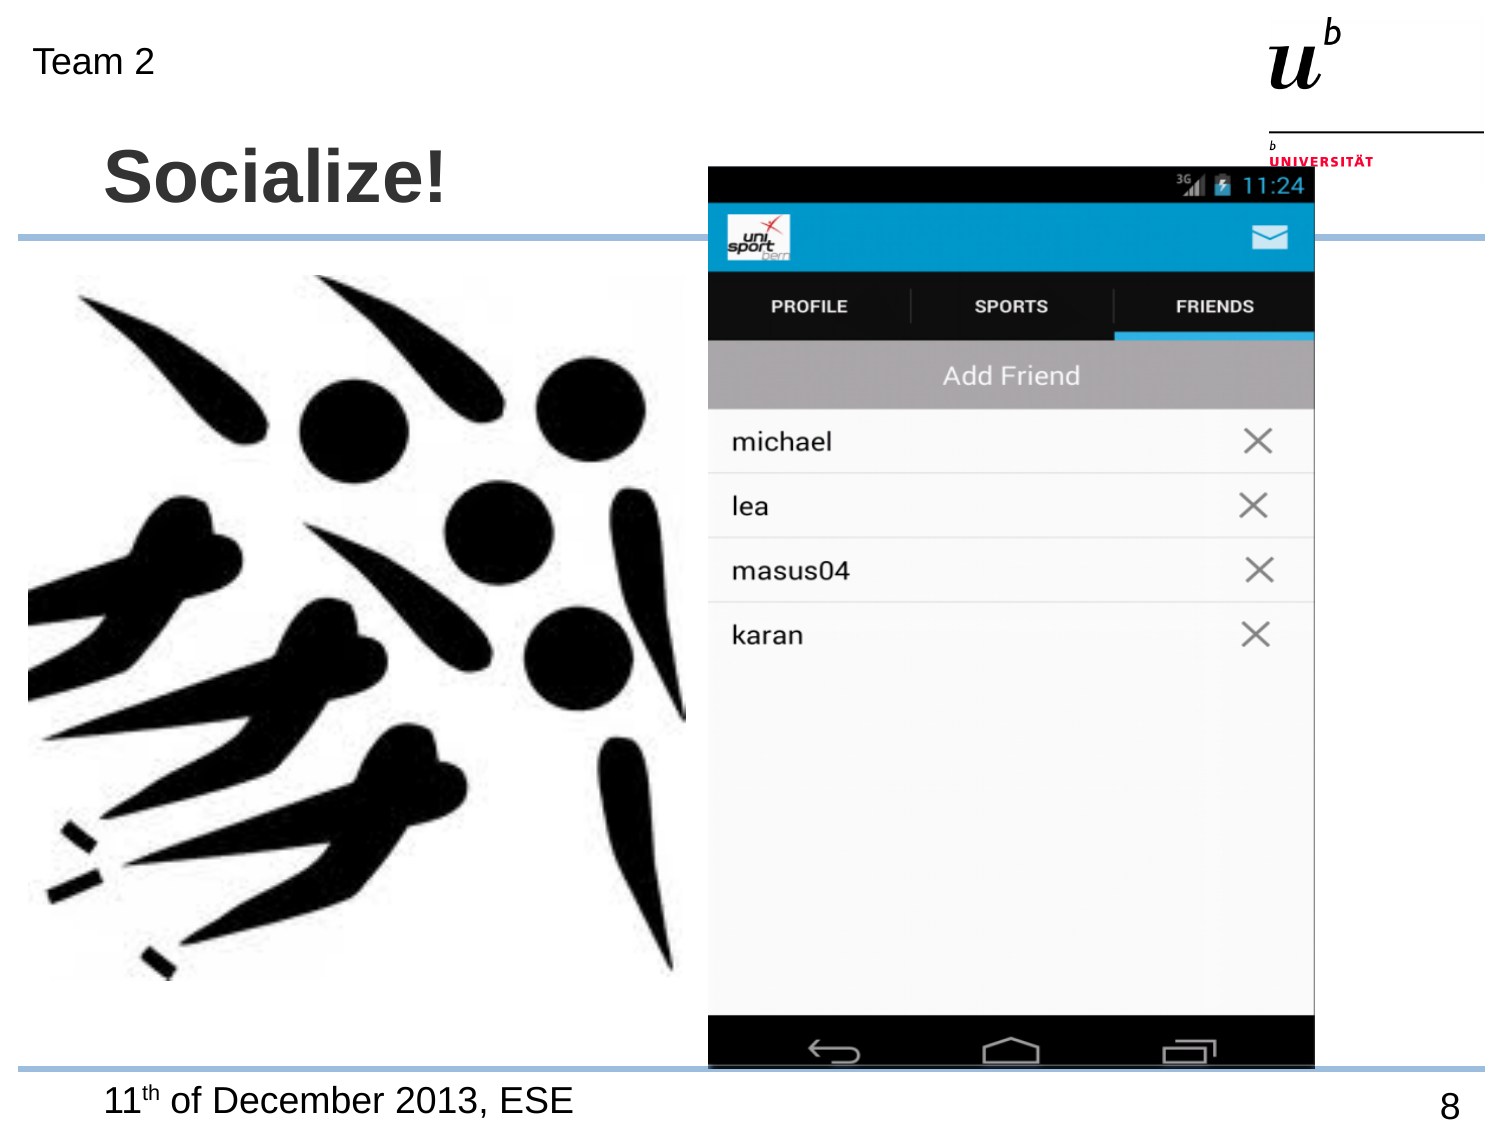

Team 2
# Socialize!
11th of December 2013, ESE